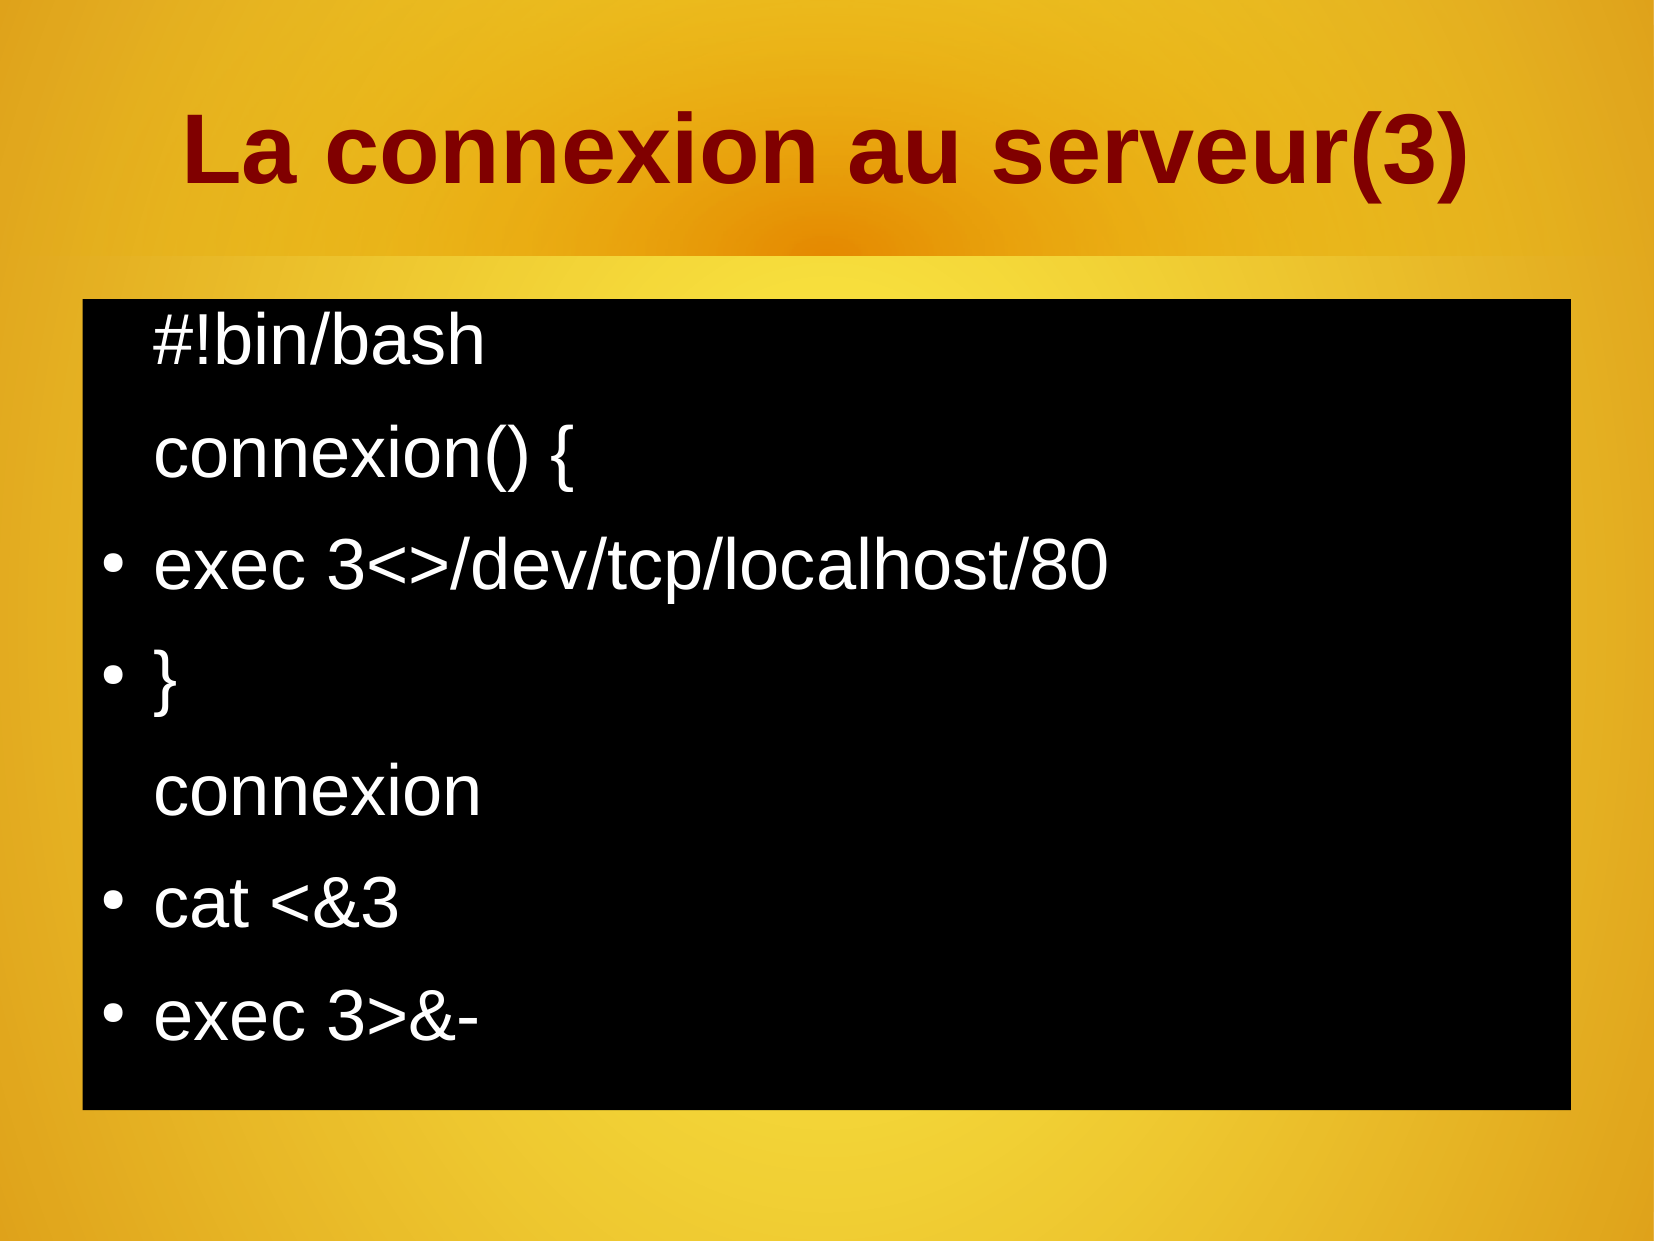

# La connexion au serveur(3)
#!bin/bash
connexion() {
exec 3<>/dev/tcp/localhost/80
}
connexion
cat <&3
exec 3>&-